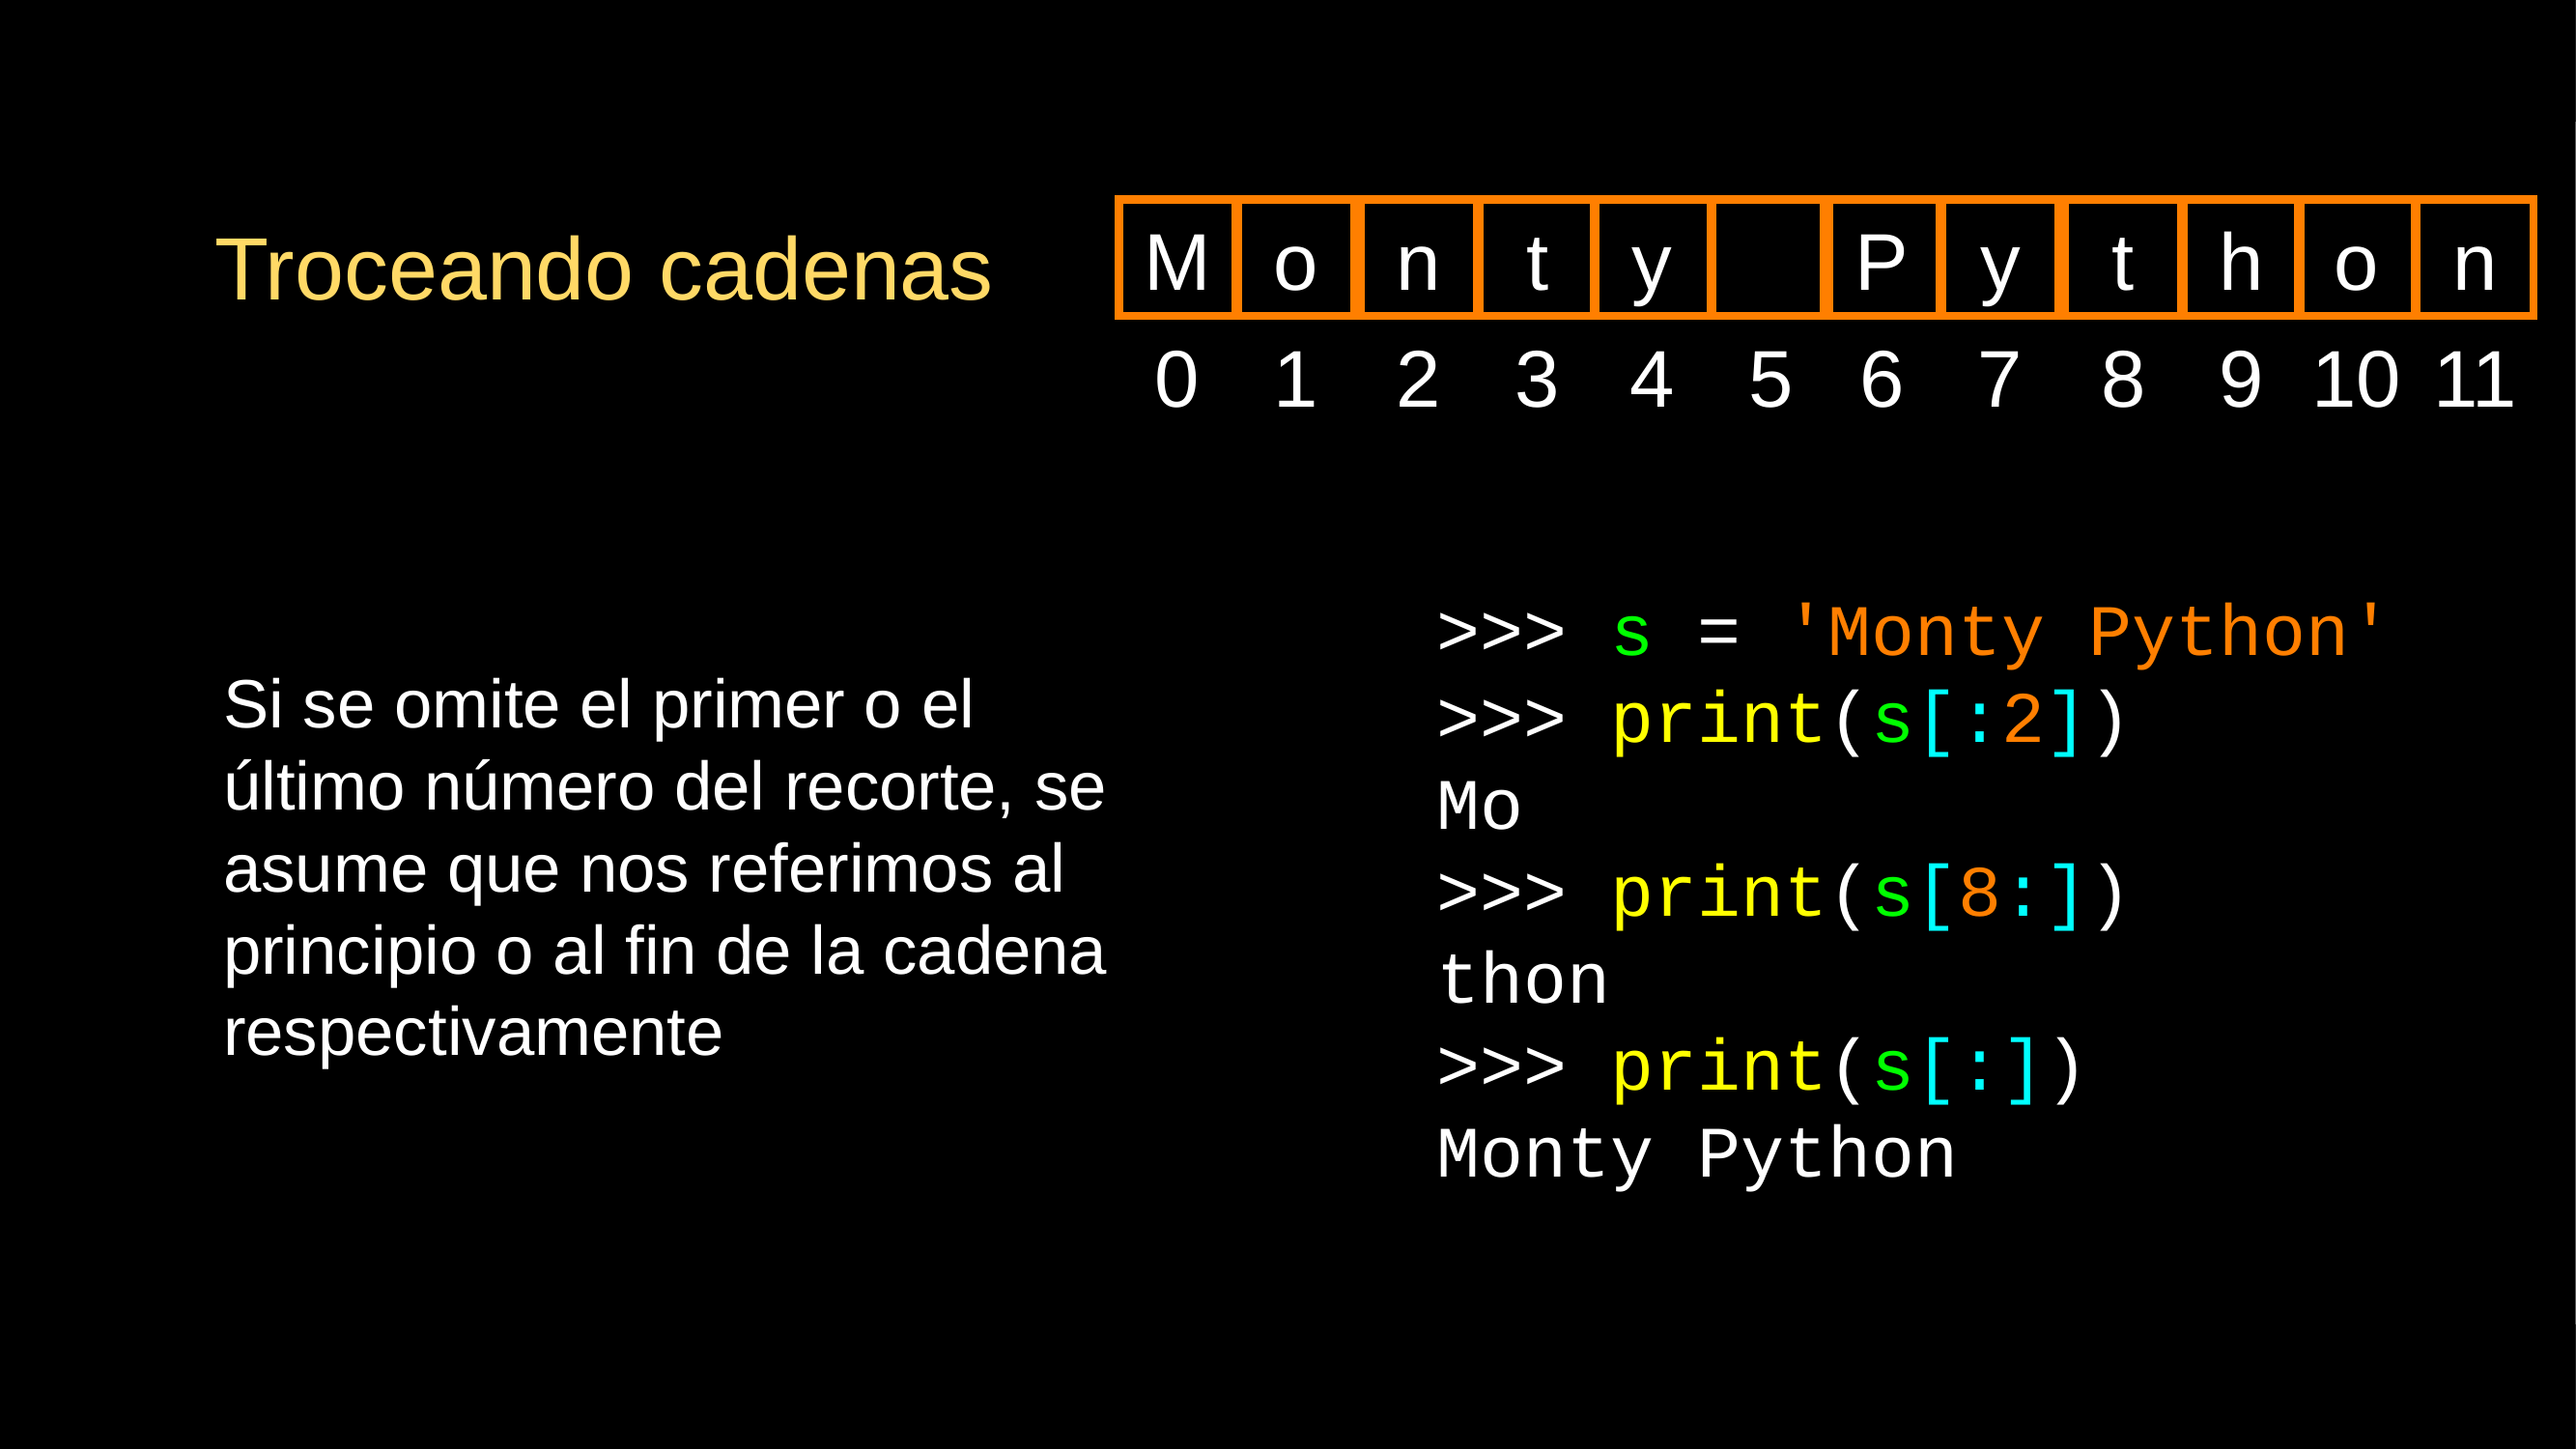

Troceando cadenas
M
o
n
t
y
P
y
t
h
o
n
0
1
2
3
4
5
6
7
8
9
10
11
# Si se omite el primer o el último número del recorte, se asume que nos referimos al principio o al fin de la cadena respectivamente
>>> s = 'Monty Python'
>>> print(s[:2])
Mo
>>> print(s[8:])
thon
>>> print(s[:])
Monty Python